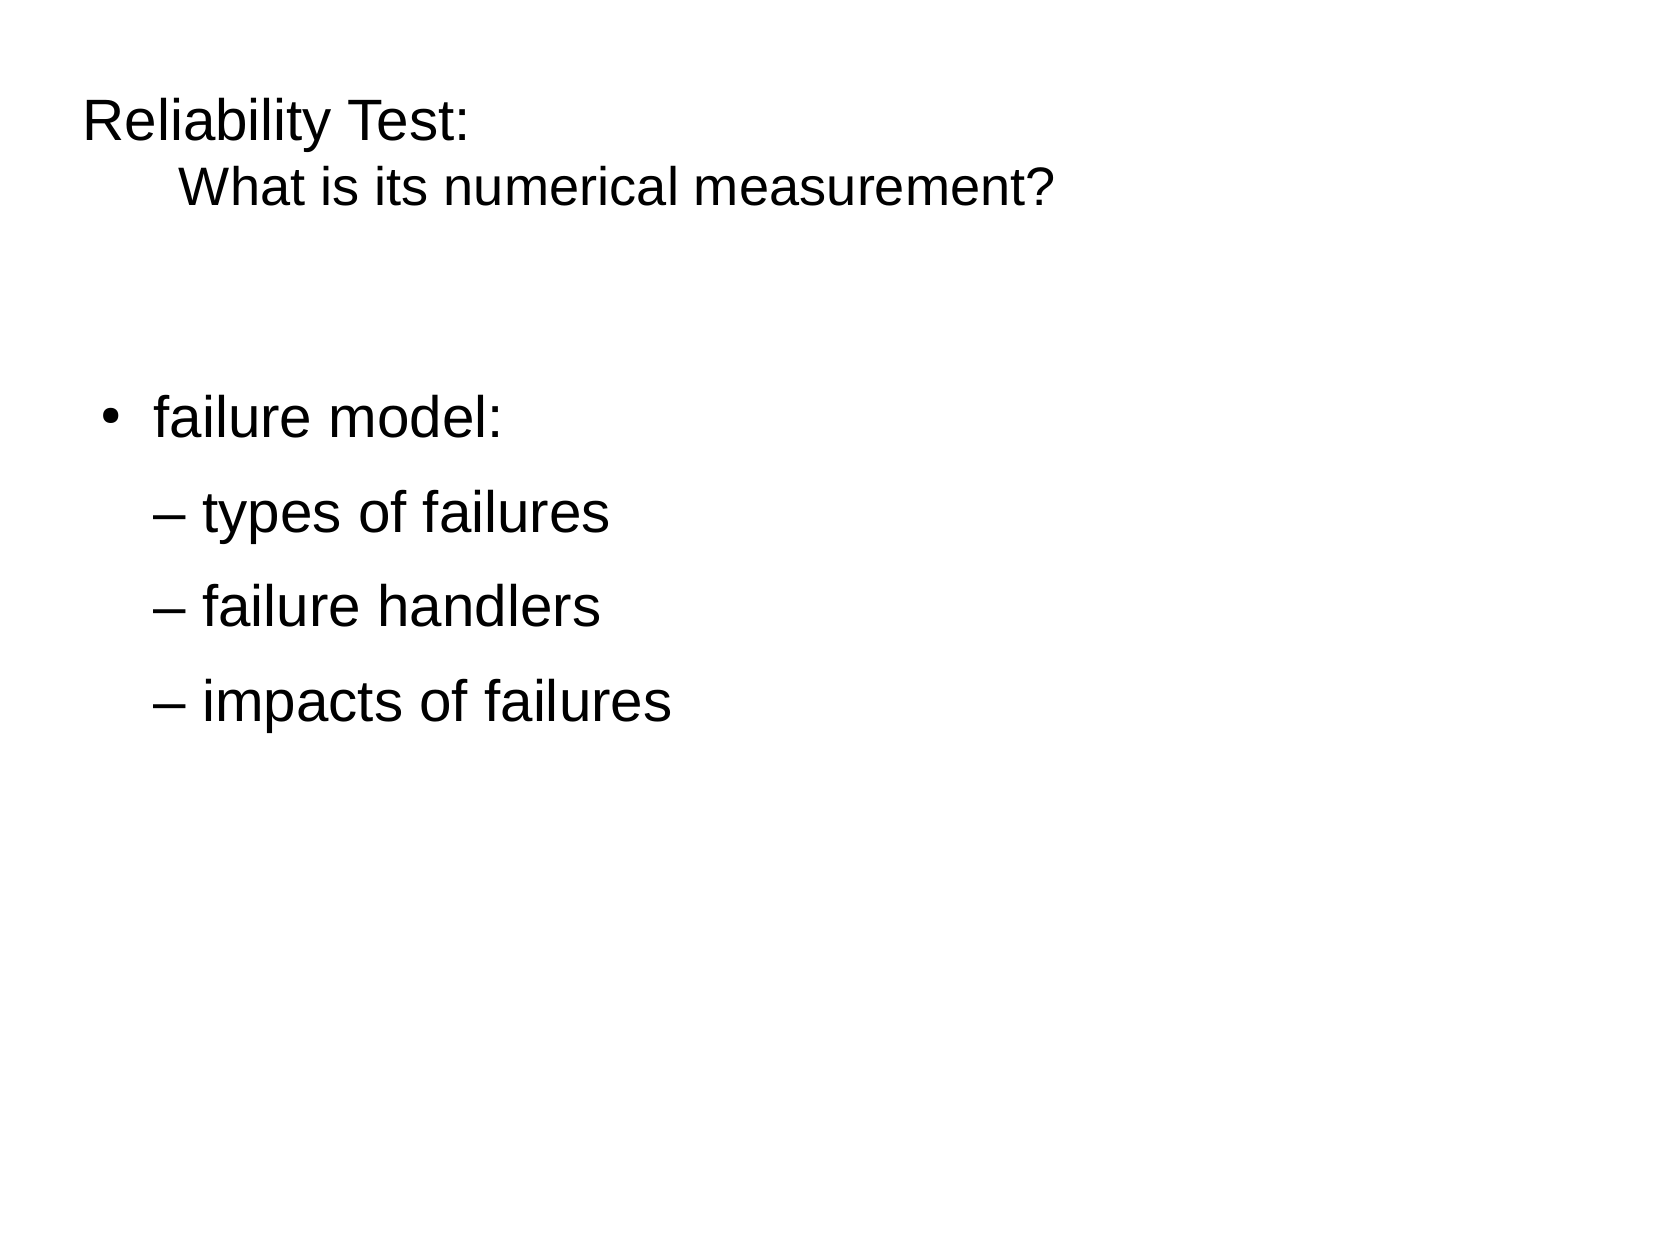

# Reliability Test: What is its numerical measurement?
failure model:
– types of failures
– failure handlers
– impacts of failures